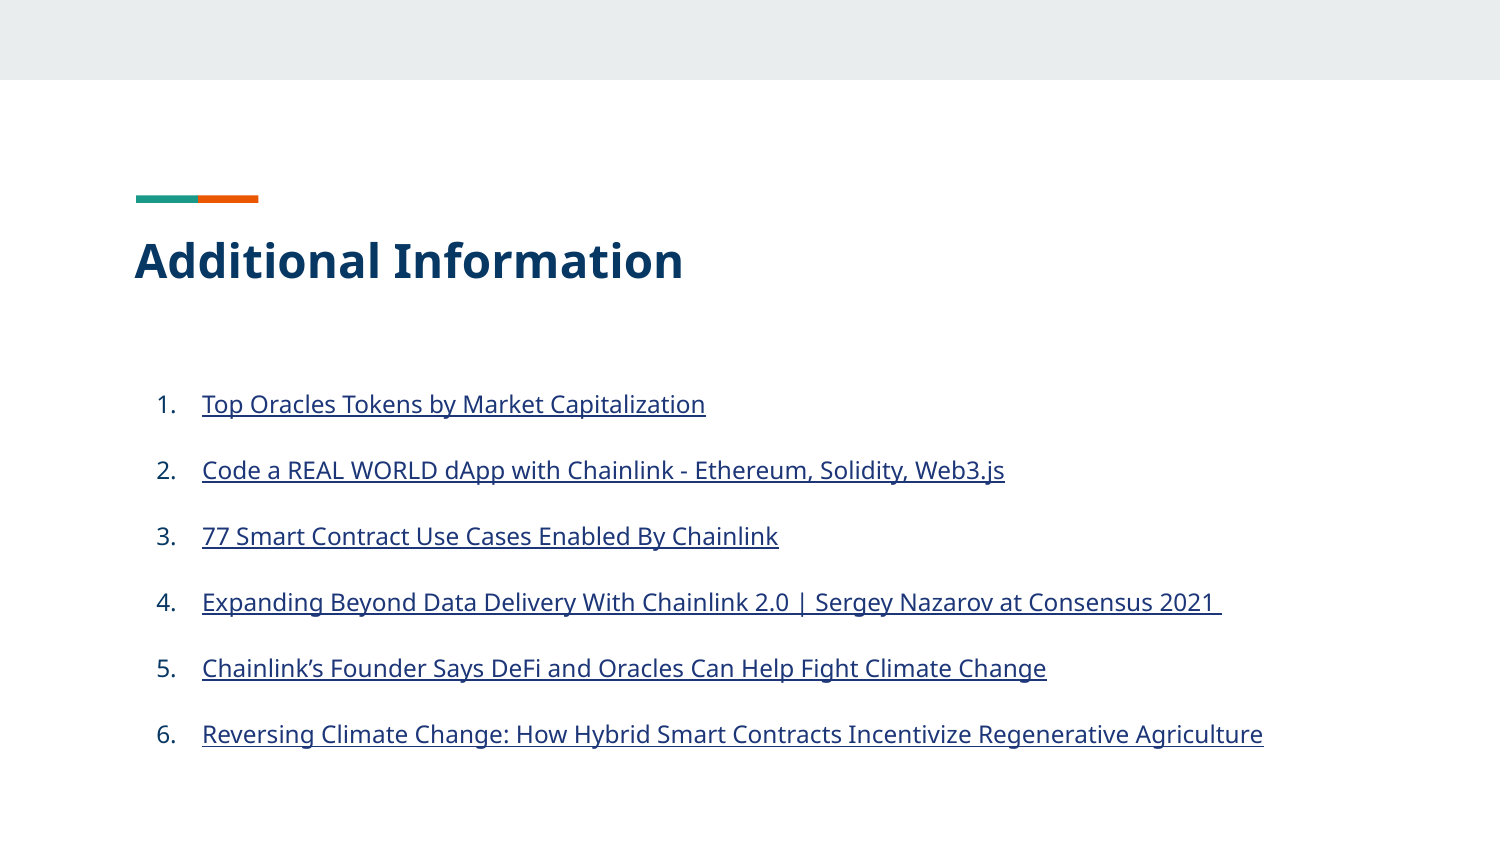

# Additional Information
Top Oracles Tokens by Market Capitalization
Code a REAL WORLD dApp with Chainlink - Ethereum, Solidity, Web3.js
77 Smart Contract Use Cases Enabled By Chainlink
Expanding Beyond Data Delivery With Chainlink 2.0 | Sergey Nazarov at Consensus 2021
Chainlink’s Founder Says DeFi and Oracles Can Help Fight Climate Change
Reversing Climate Change: How Hybrid Smart Contracts Incentivize Regenerative Agriculture